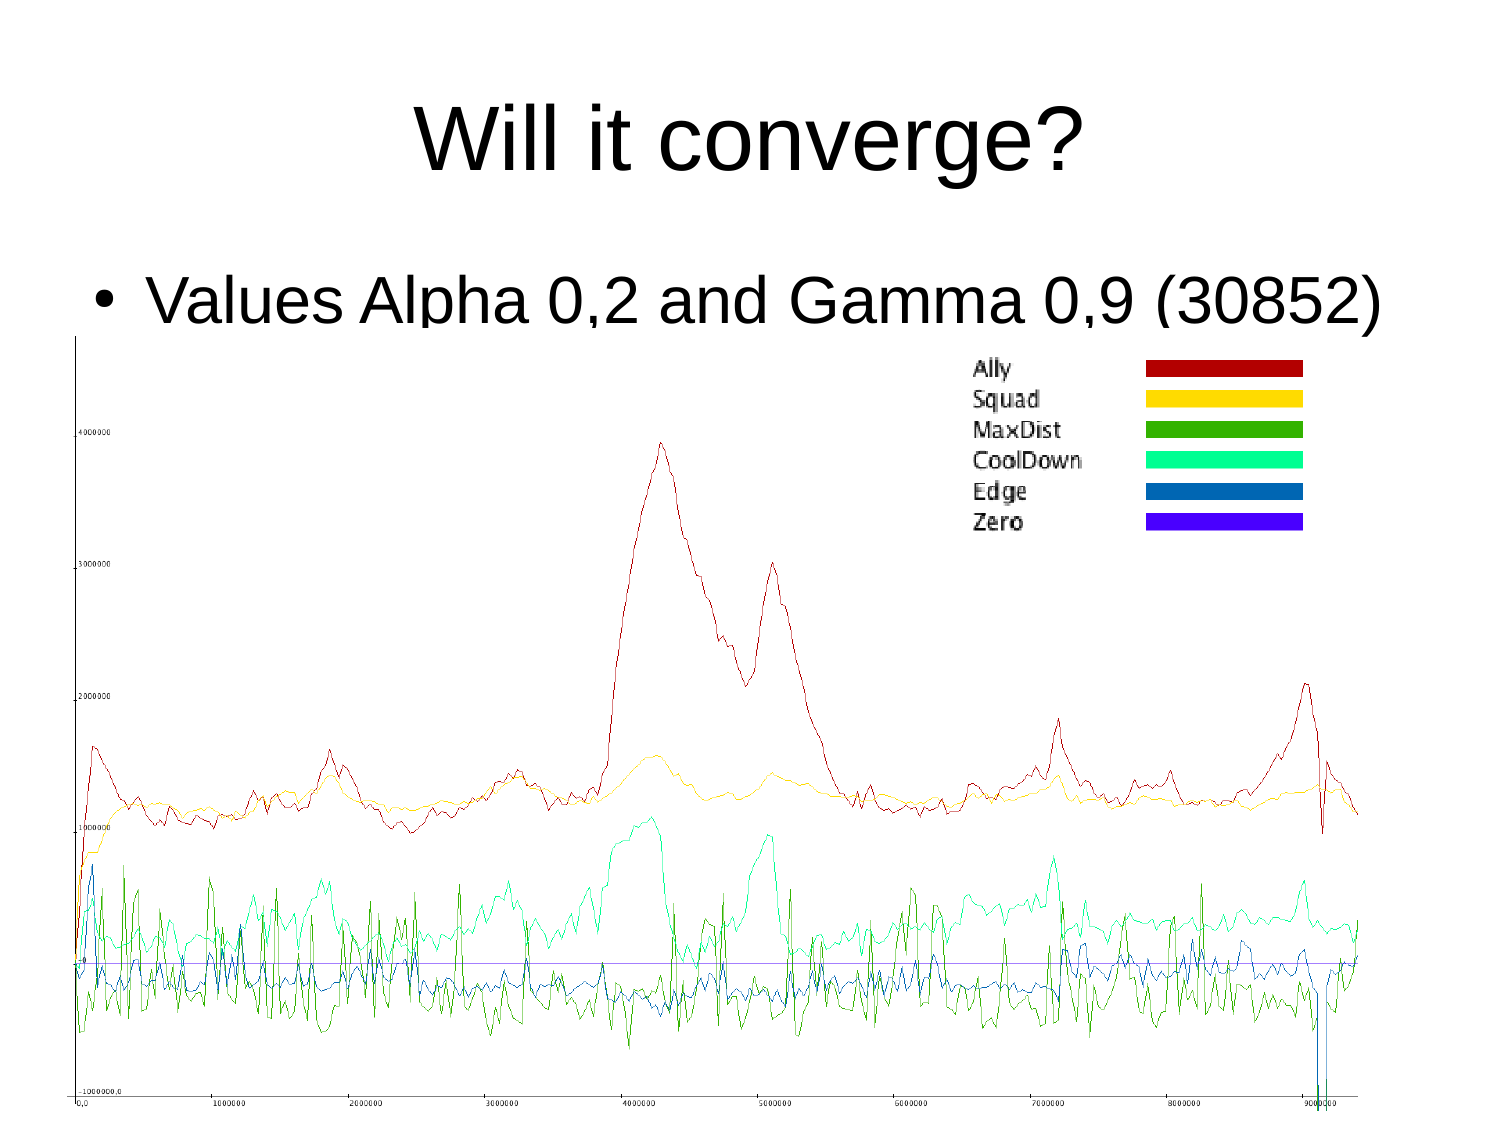

# Will it converge?
Values Alpha 0,2 and Gamma 0,9 (30852)